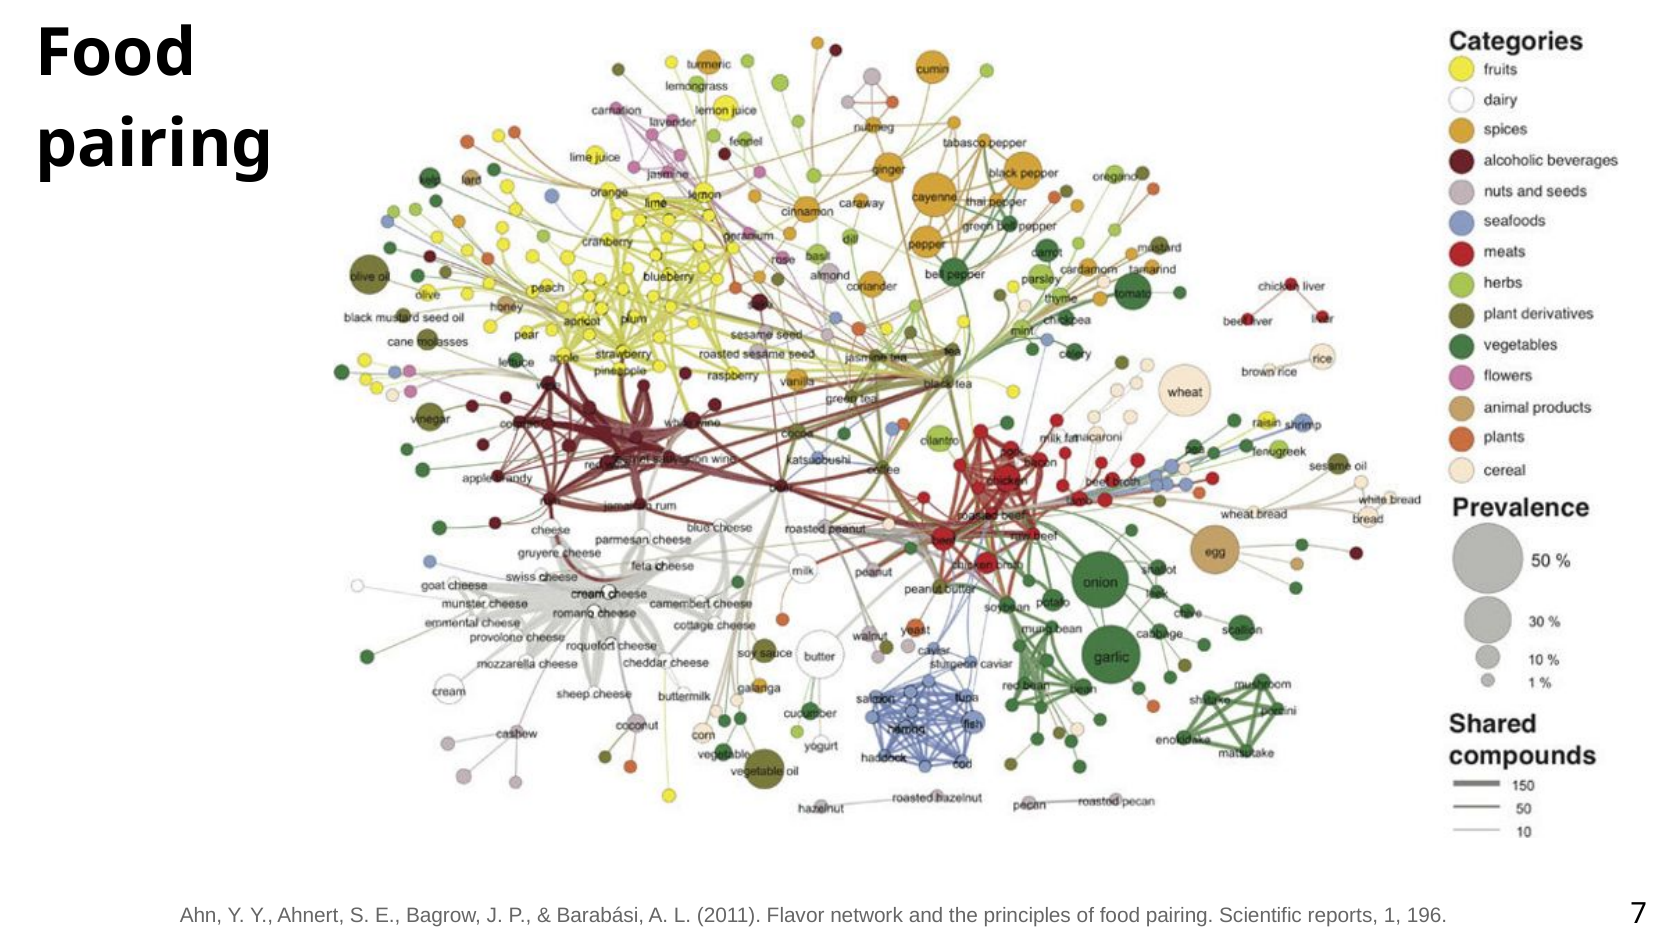

# Food pairing
7
Ahn, Y. Y., Ahnert, S. E., Bagrow, J. P., & Barabási, A. L. (2011). Flavor network and the principles of food pairing. Scientific reports, 1, 196.